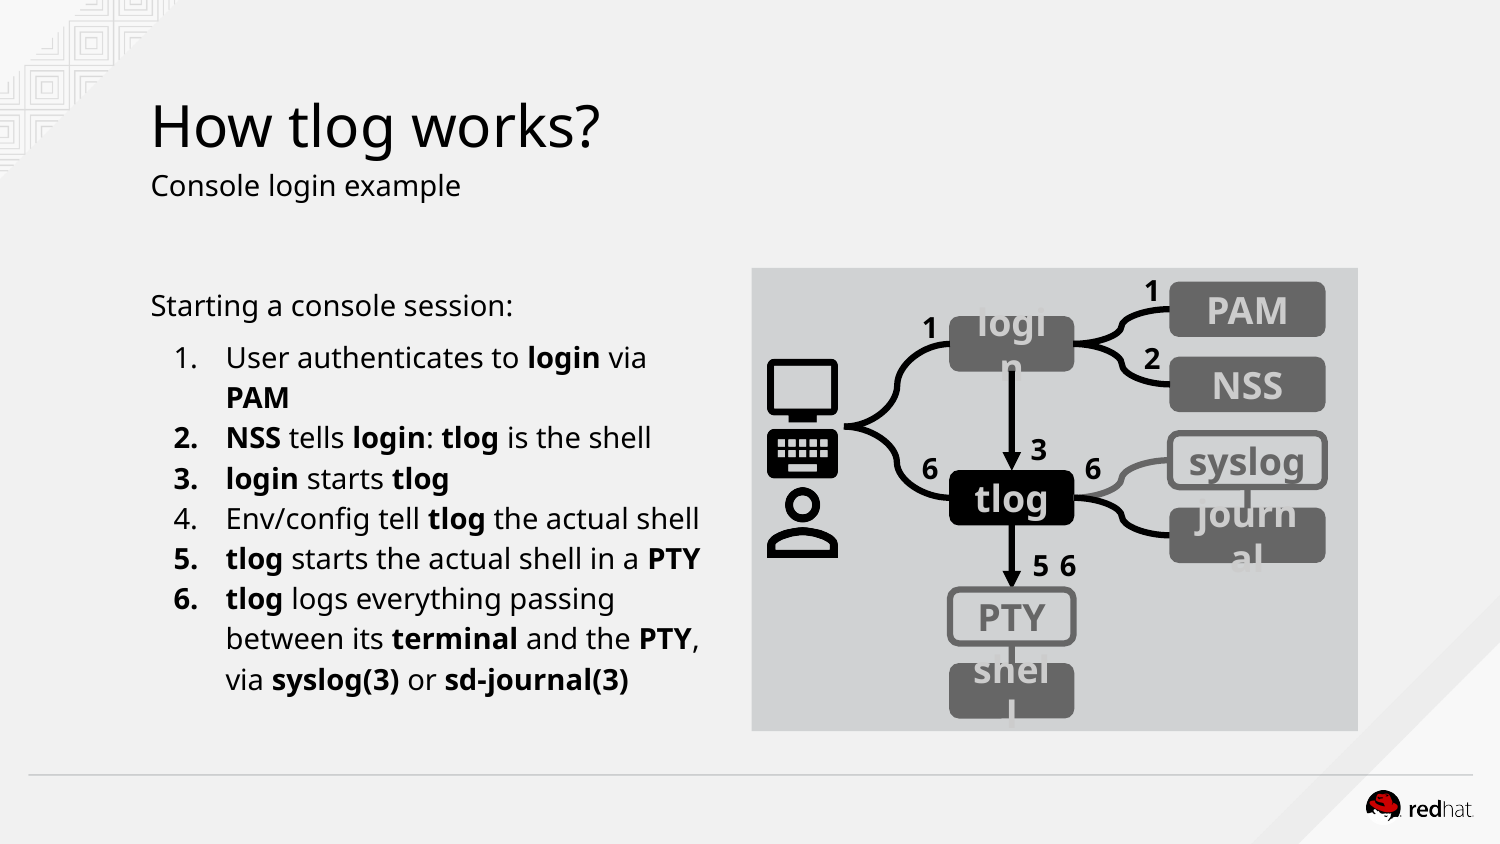

How tlog works?
Console login example
1
# Starting a console session:
User authenticates to login via PAM
NSS tells login: tlog is the shell
login starts tlog
Env/config tell tlog the actual shell
tlog starts the actual shell in a PTY
tlog logs everything passing between its terminal and the PTY, via syslog(3) or sd-journal(3)
PAM
1
login
tlog
2
NSS
3
syslog
6
6
journal
5
6
PTY
shell